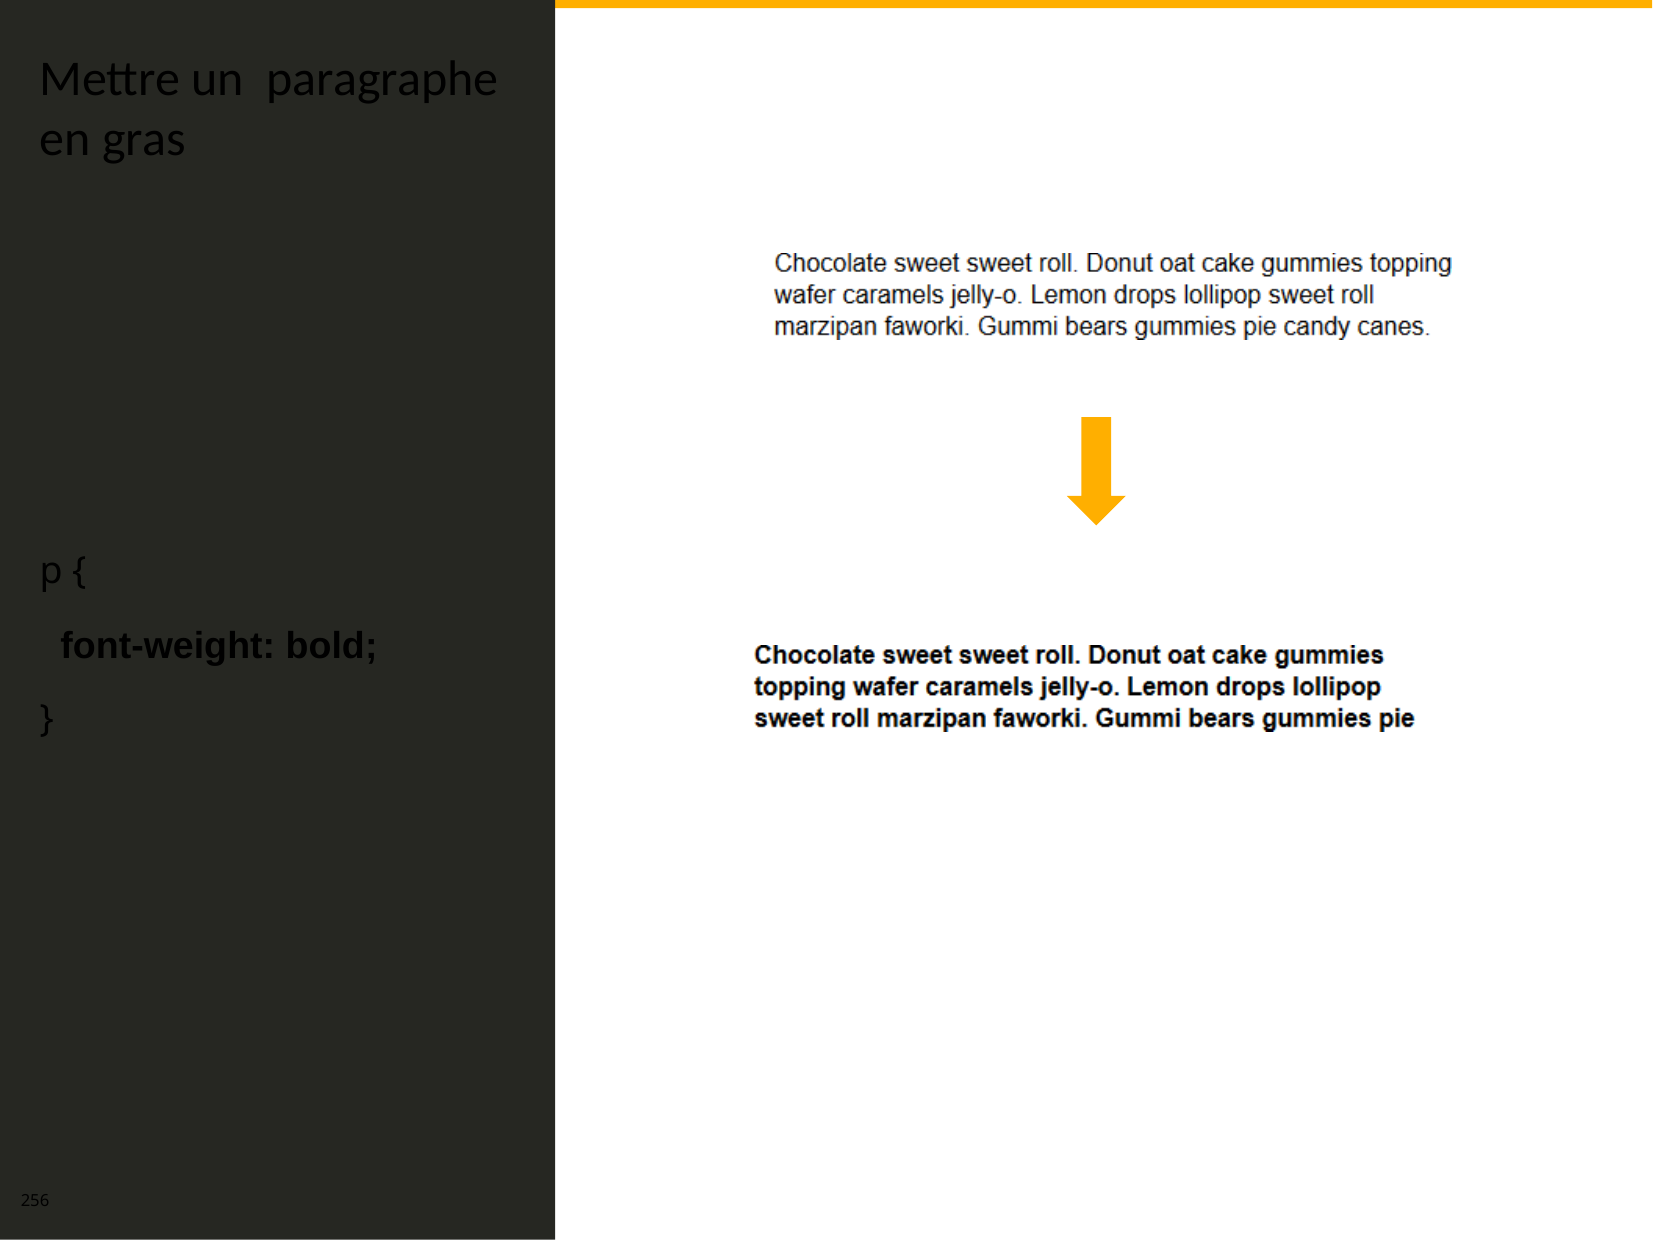

# Mettre un paragraphe en gras
p {
font-weight: bold;
}
256